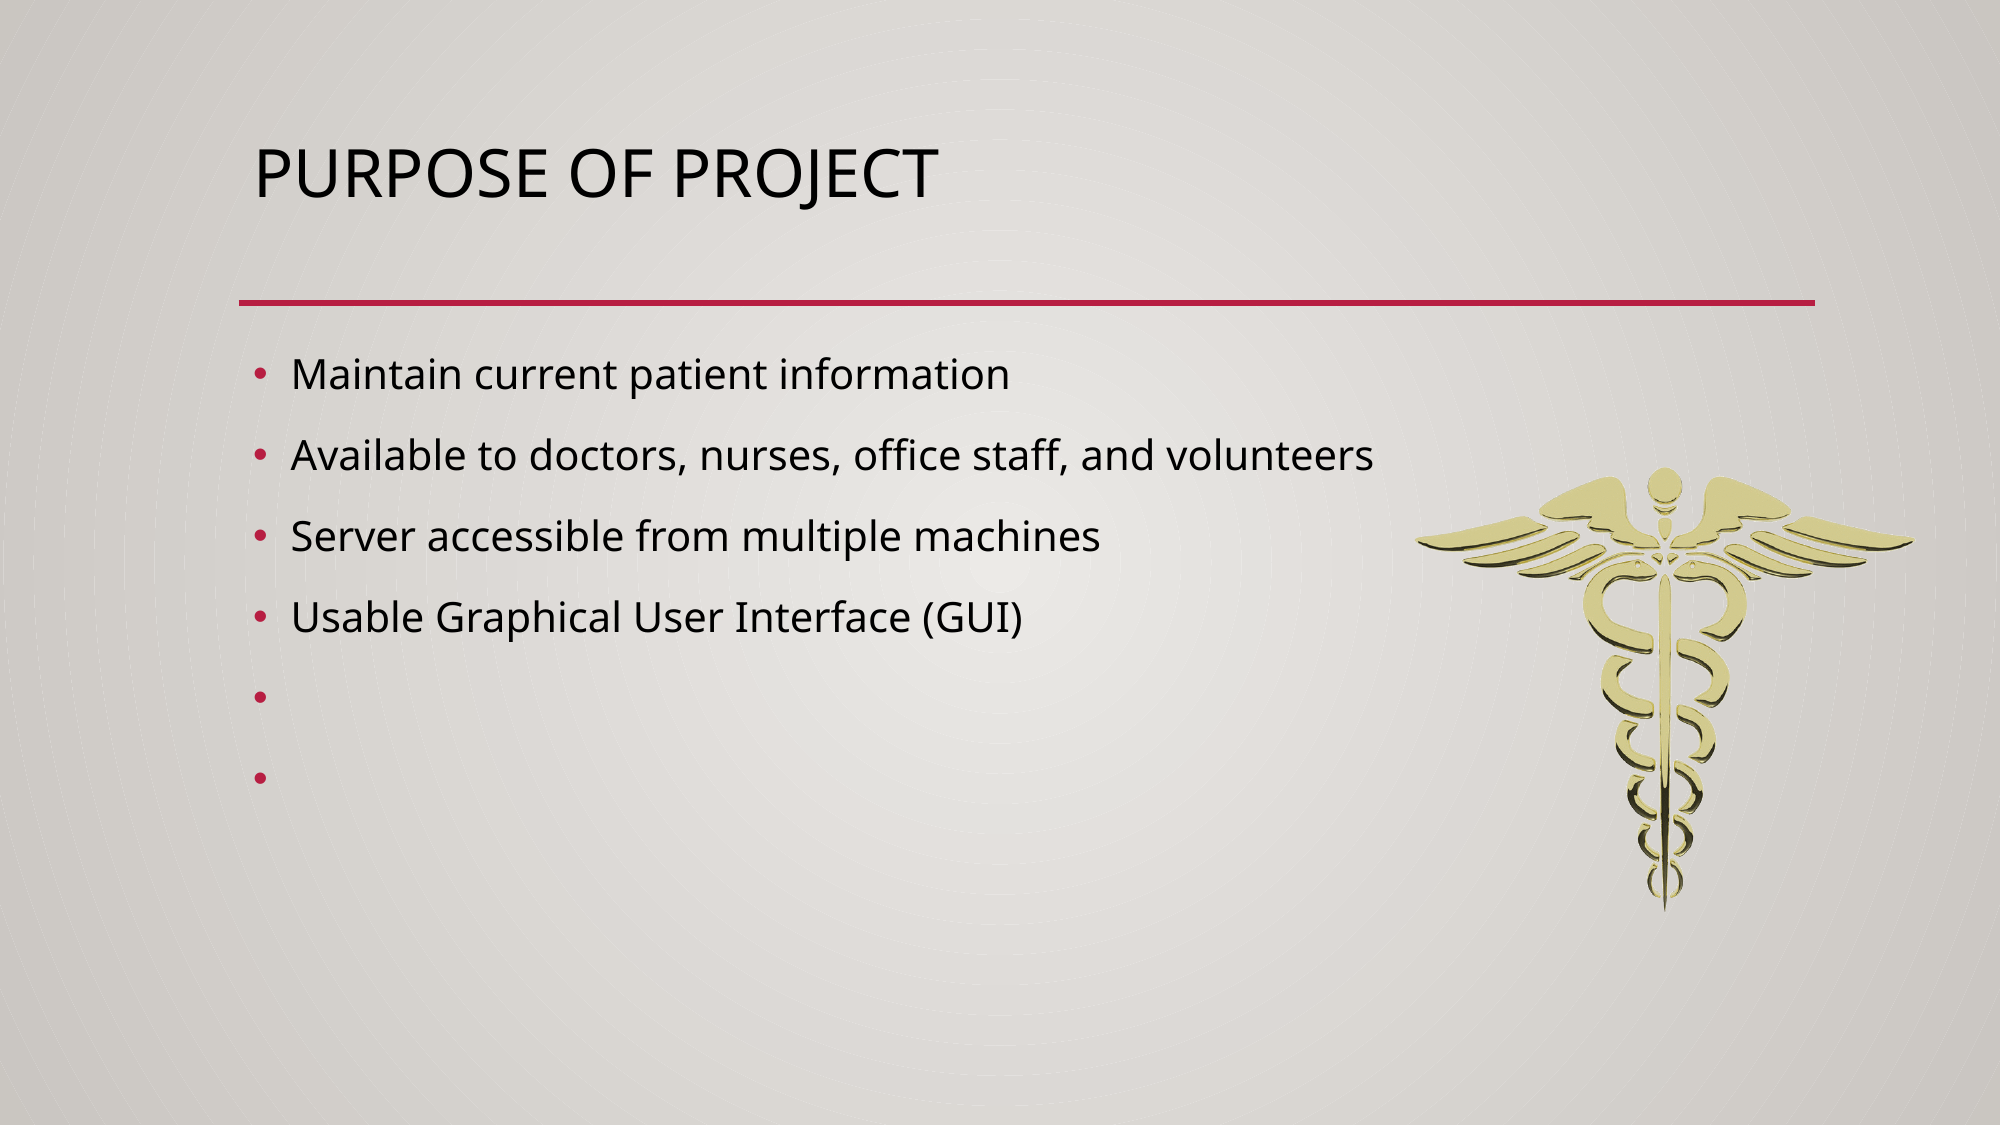

# Purpose of project
Maintain current patient information
Available to doctors, nurses, office staff, and volunteers
Server accessible from multiple machines
Usable Graphical User Interface (GUI)